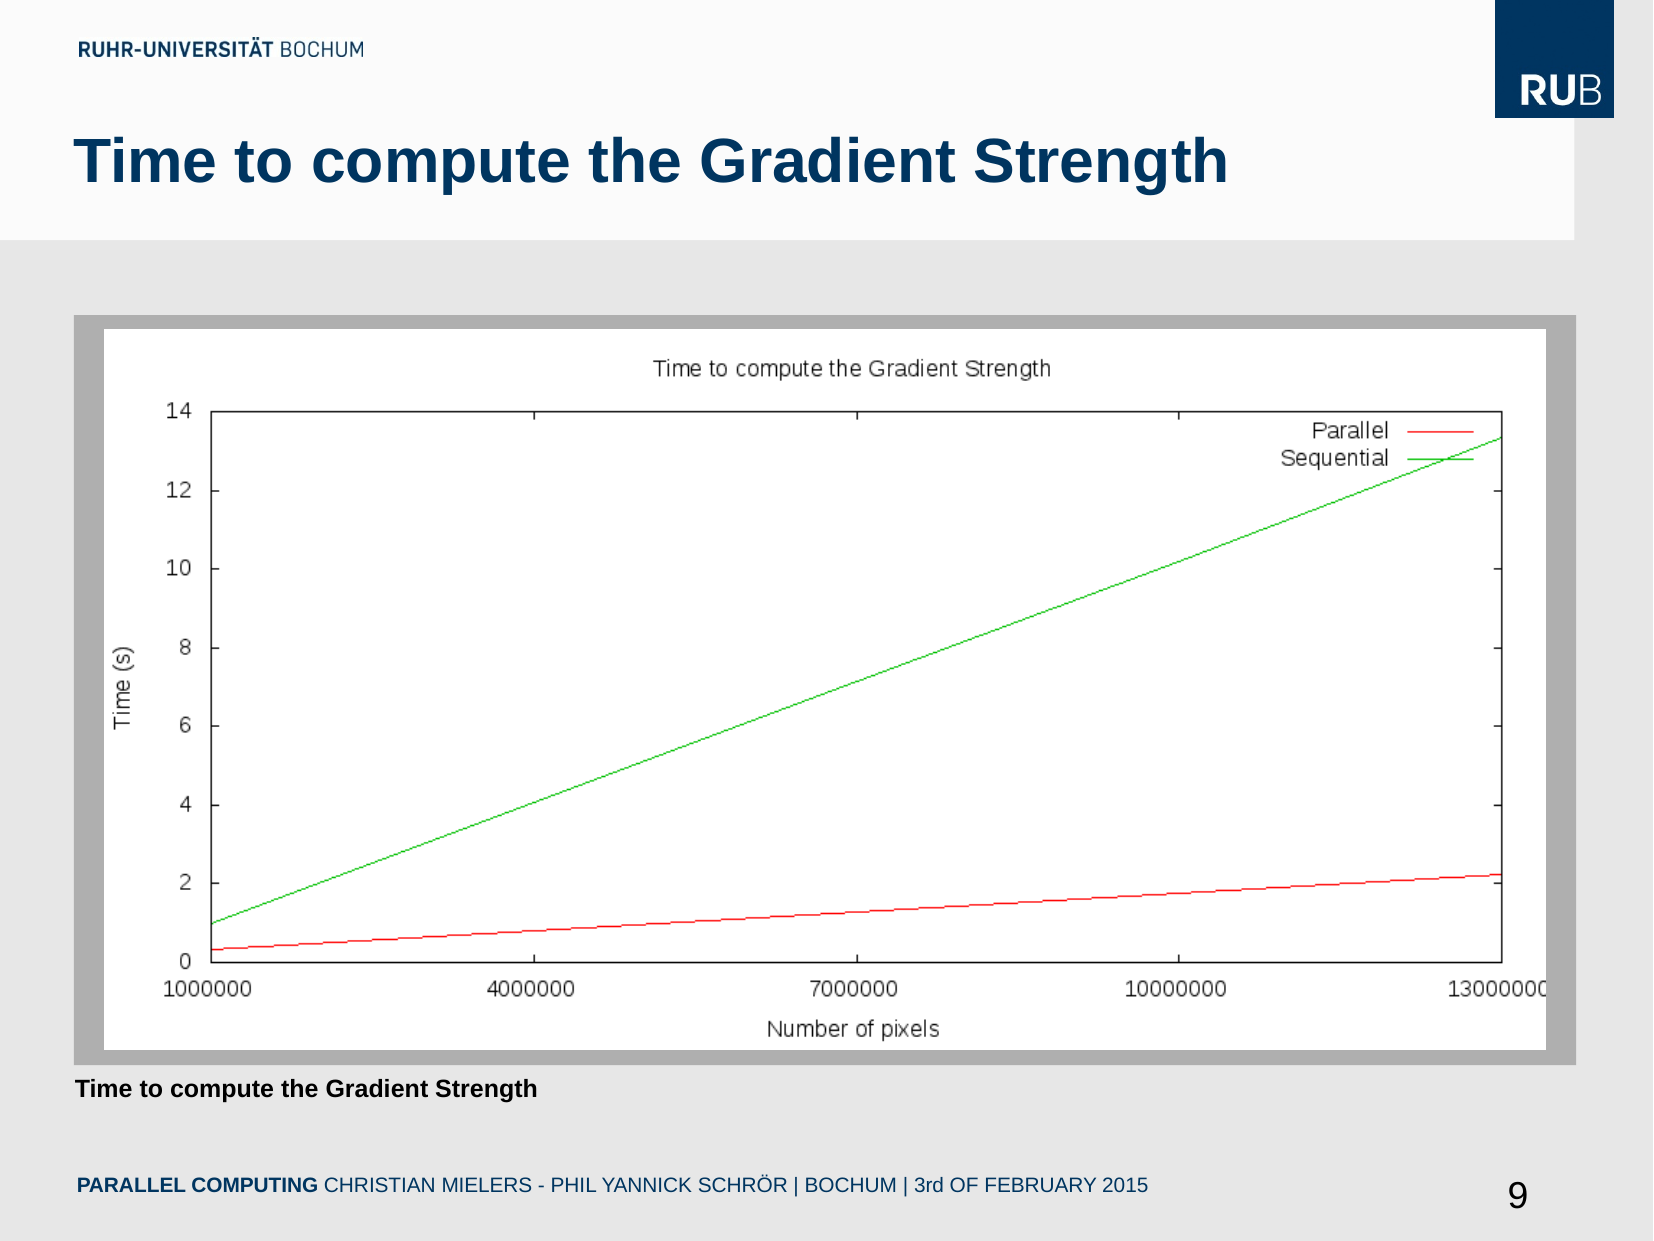

Time to compute the Gradient Strength
Time to compute the Gradient Strength
PARALLEL COMPUTING CHRISTIAN MIELERS - PHIL YANNICK SCHRÖR | BOCHUM | 3rd OF FEBRUARY 2015